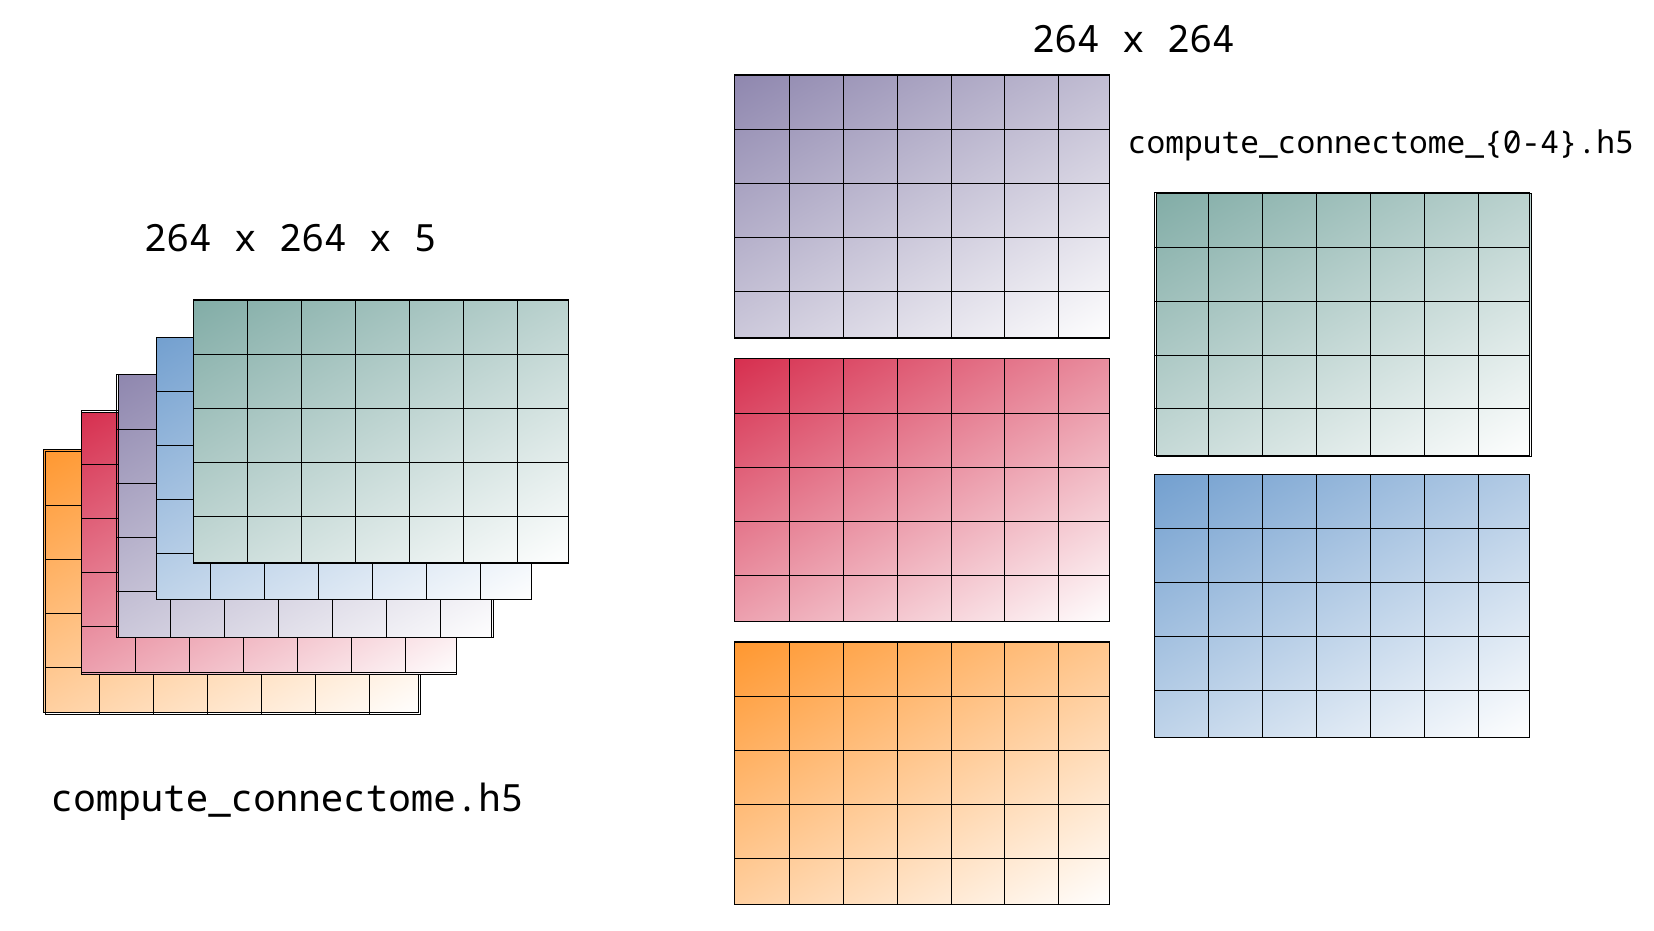

264 x 264
compute_connectome_{0-4}.h5
264 x 264 x 5
compute_connectome.h5